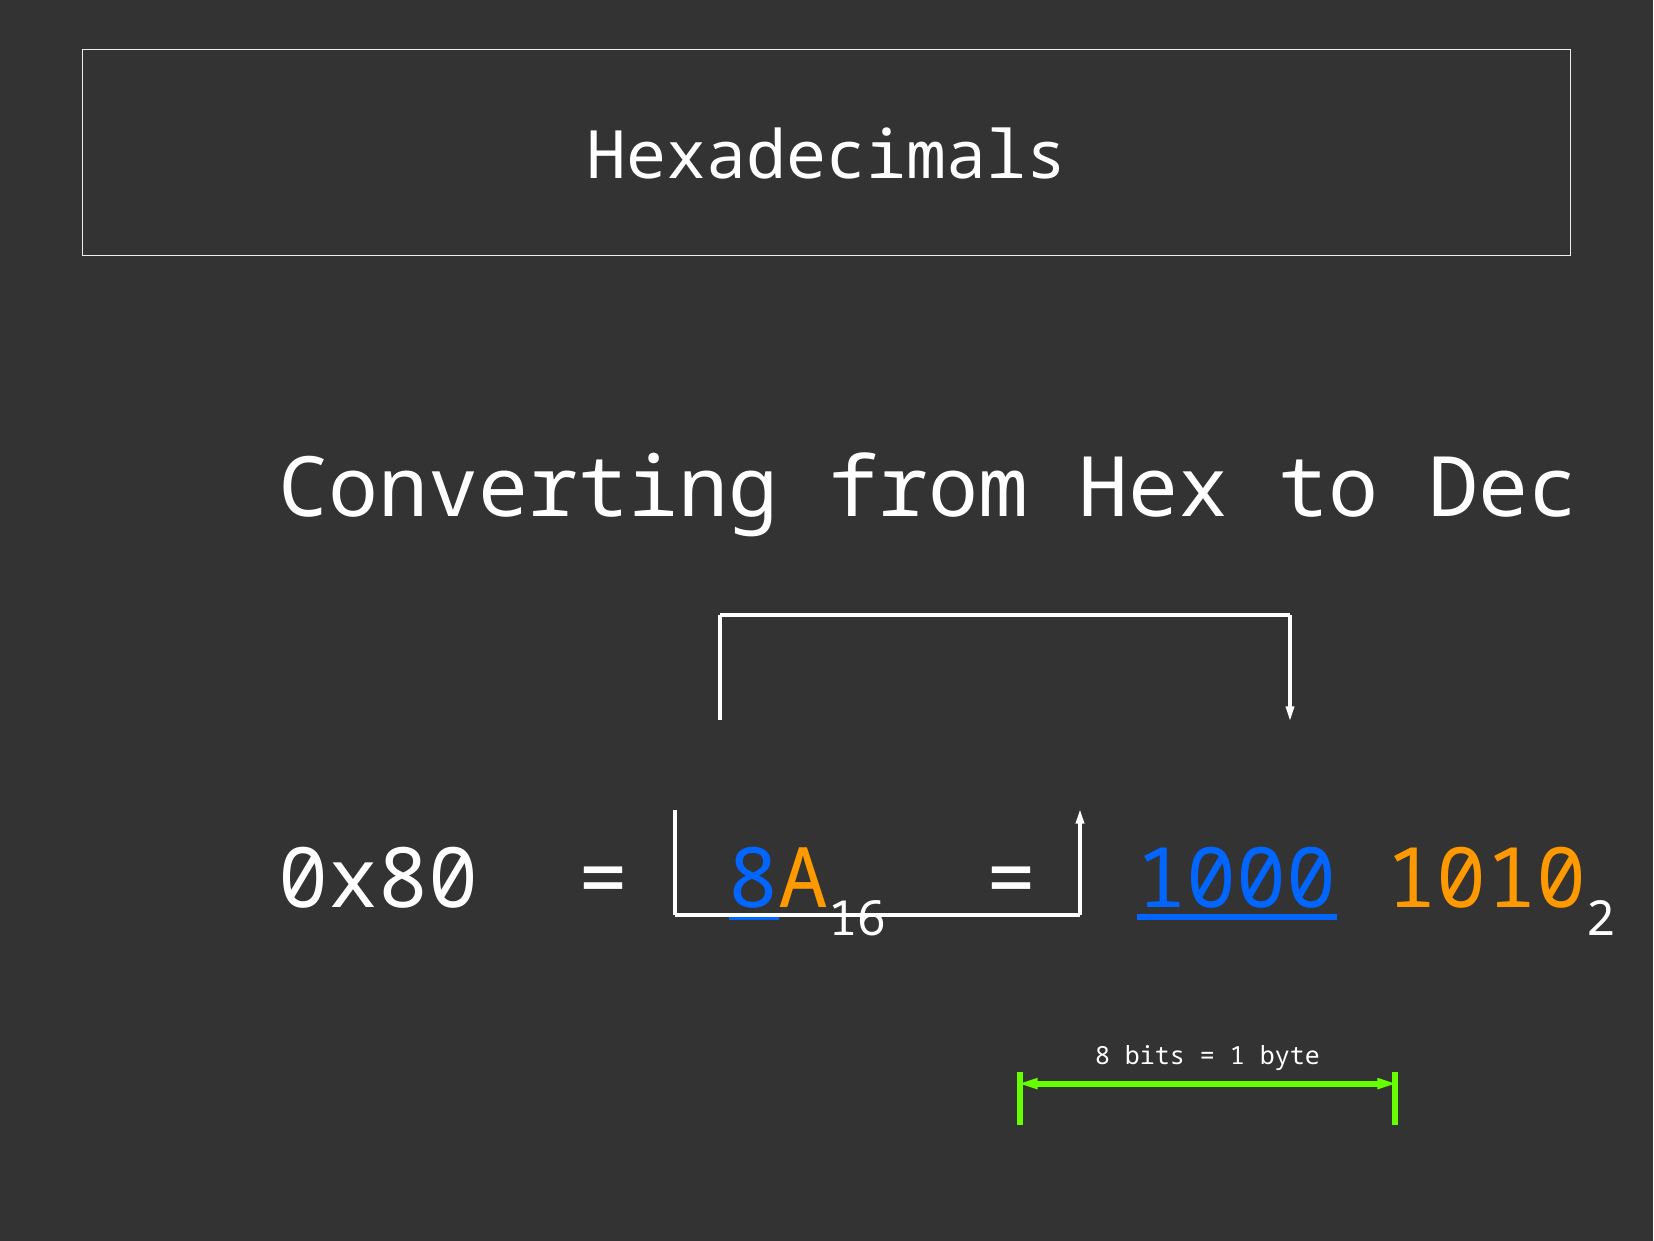

Hexadecimals
Converting from Hex to Dec
0x80 = 8A16 = 1000 10102